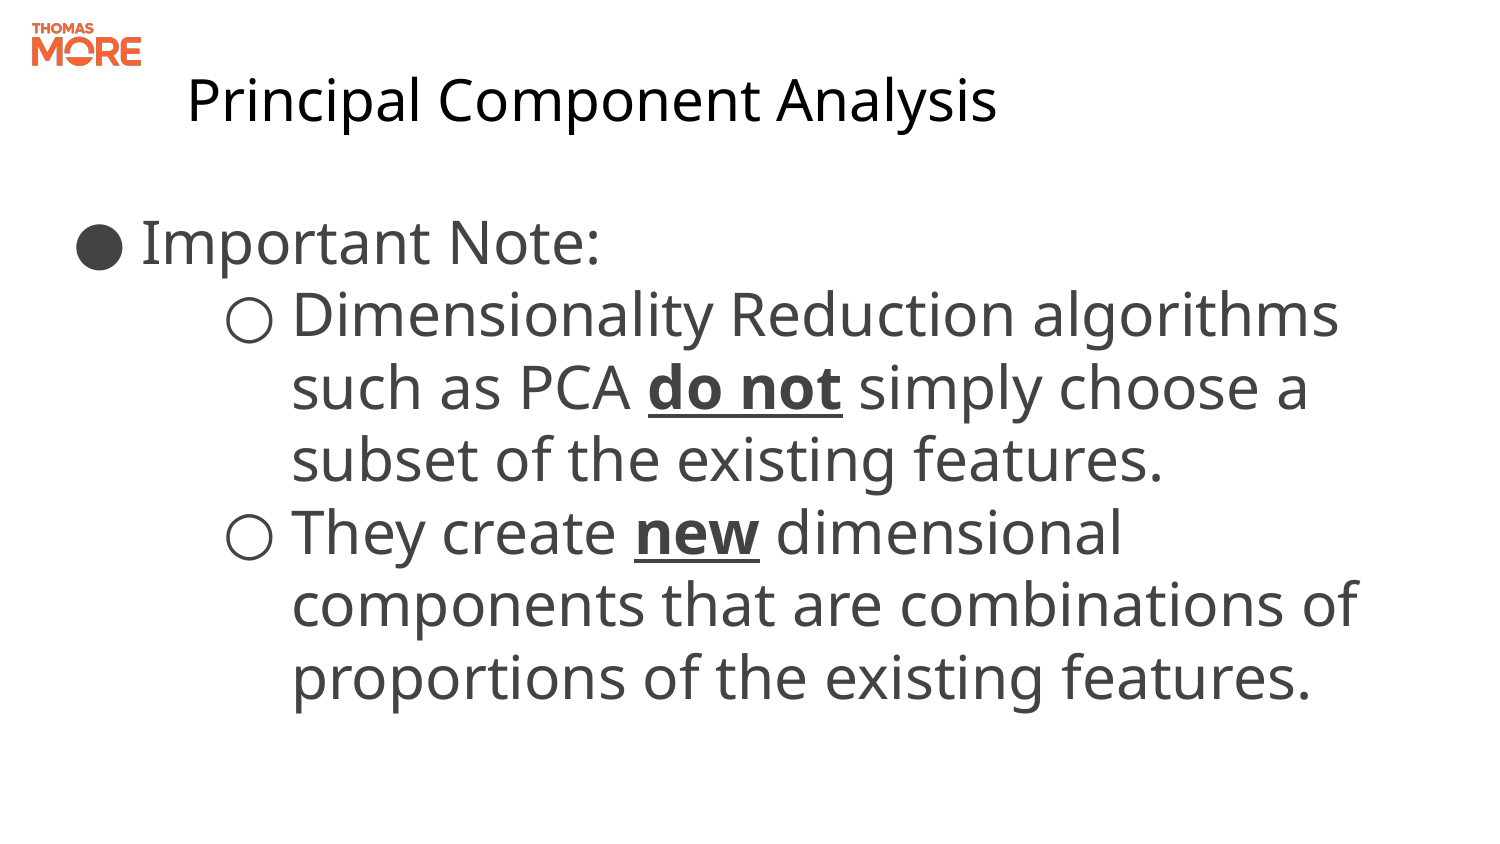

# Principal Component Analysis
Important Note:
Dimensionality Reduction algorithms such as PCA do not simply choose a subset of the existing features.
They create new dimensional components that are combinations of proportions of the existing features.